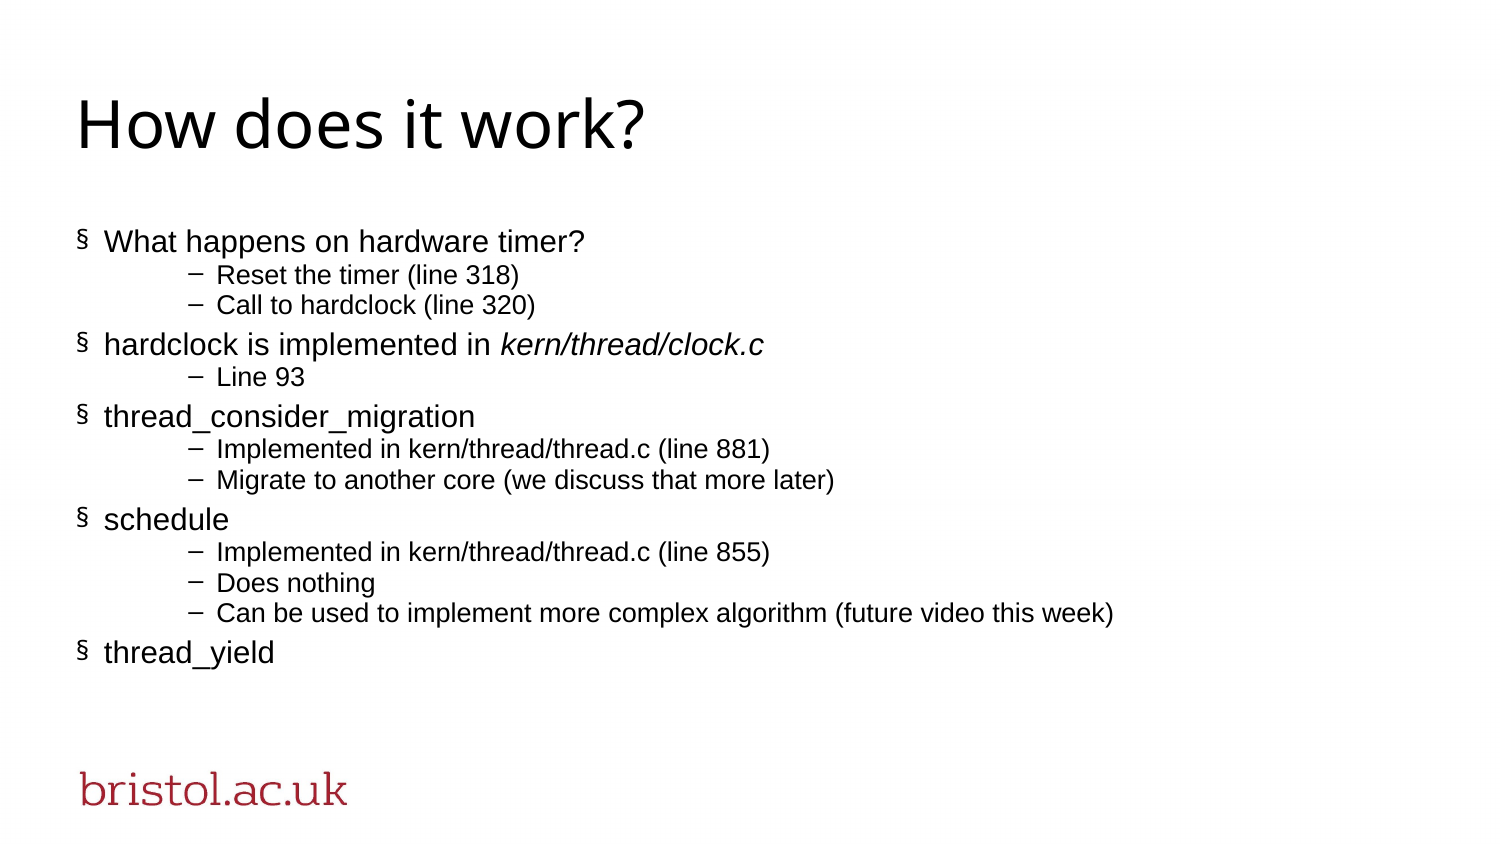

# How does it work?
What happens on hardware timer?
Reset the timer (line 318)
Call to hardclock (line 320)
hardclock is implemented in kern/thread/clock.c
Line 93
thread_consider_migration
Implemented in kern/thread/thread.c (line 881)
Migrate to another core (we discuss that more later)
schedule
Implemented in kern/thread/thread.c (line 855)
Does nothing
Can be used to implement more complex algorithm (future video this week)
thread_yield